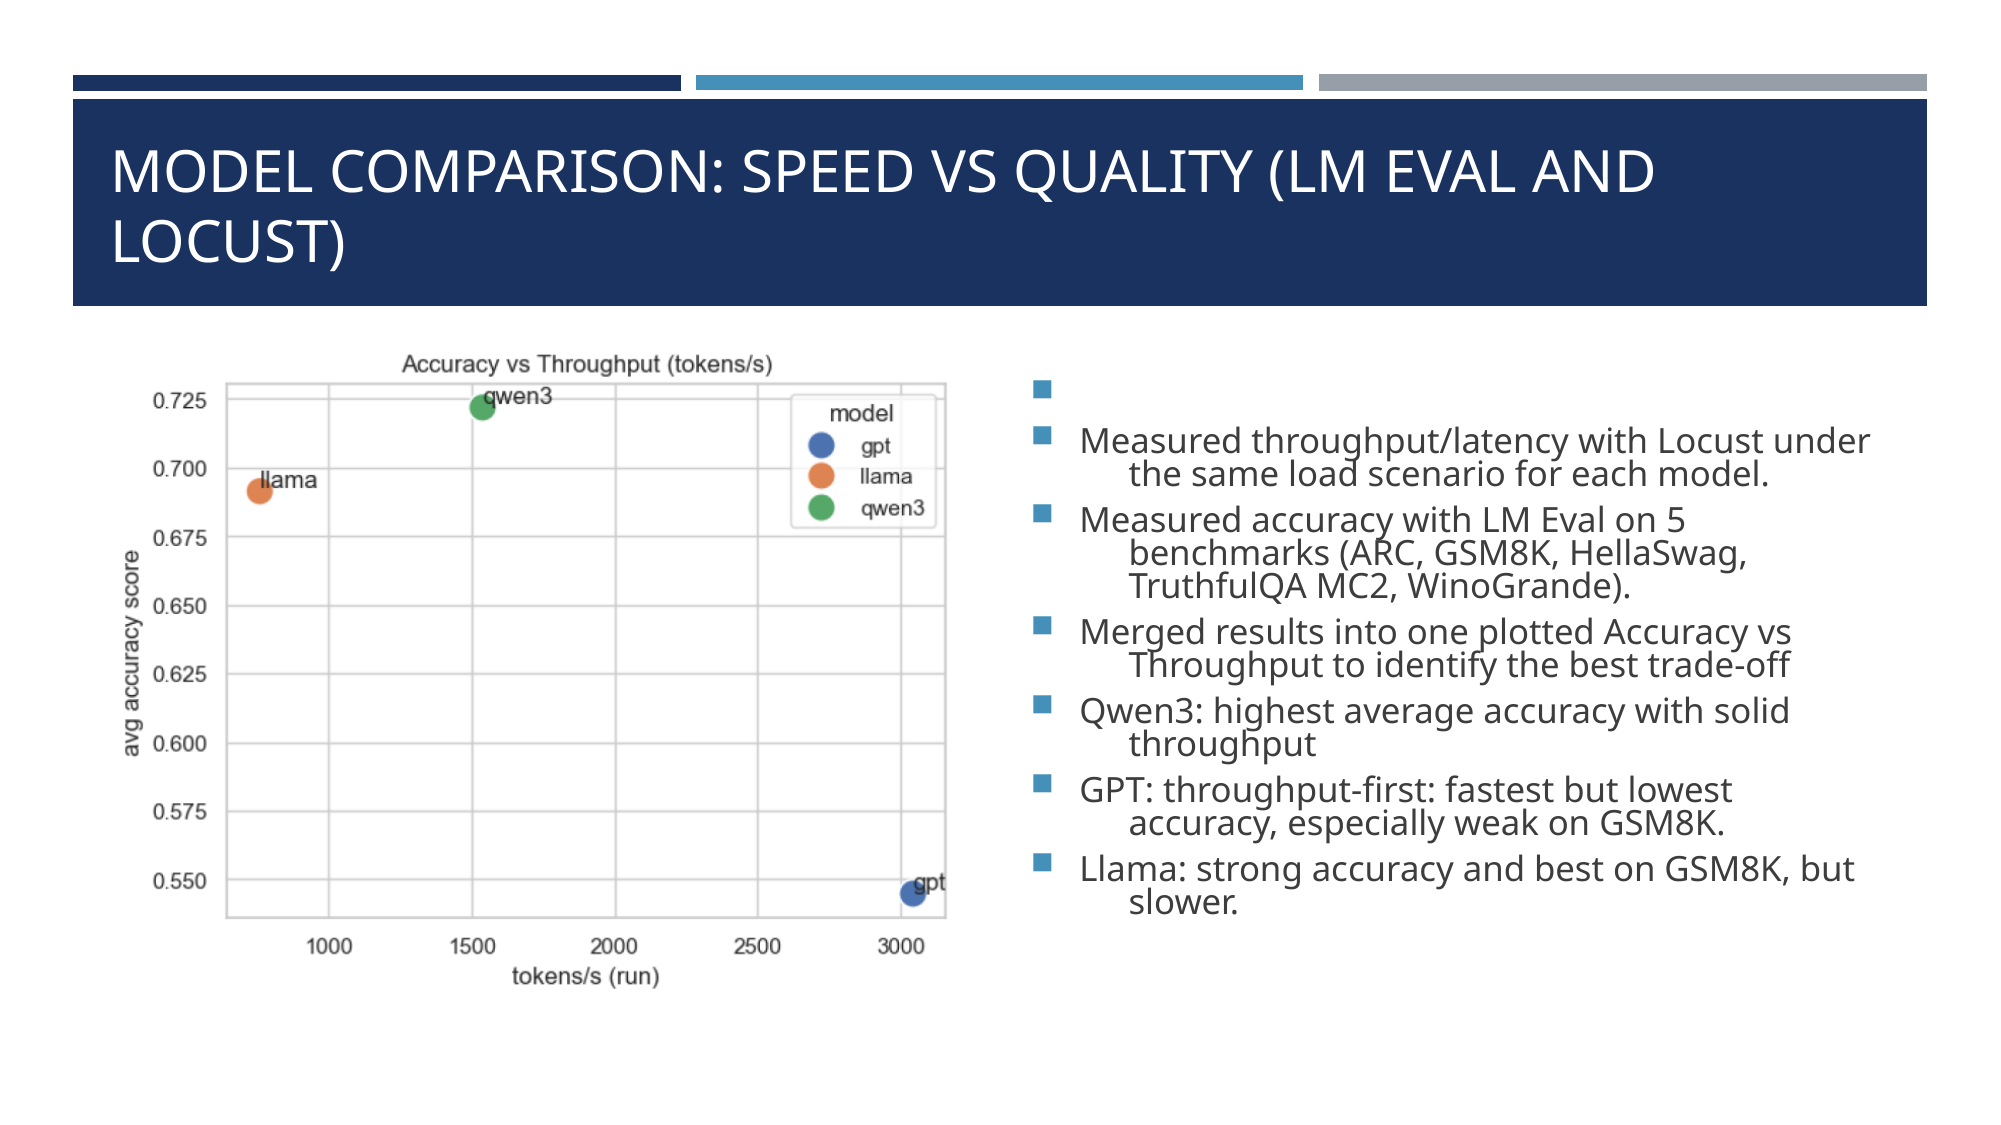

# Model Comparison: Speed vs Quality (LM Eval and Locust)
Measured throughput/latency with Locust under the same load scenario for each model.
Measured accuracy with LM Eval on 5 benchmarks (ARC, GSM8K, HellaSwag, TruthfulQA MC2, WinoGrande).
Merged results into one plotted Accuracy vs Throughput to identify the best trade-off
Qwen3: highest average accuracy with solid throughput
GPT: throughput-first: fastest but lowest accuracy, especially weak on GSM8K.
Llama: strong accuracy and best on GSM8K, but slower.